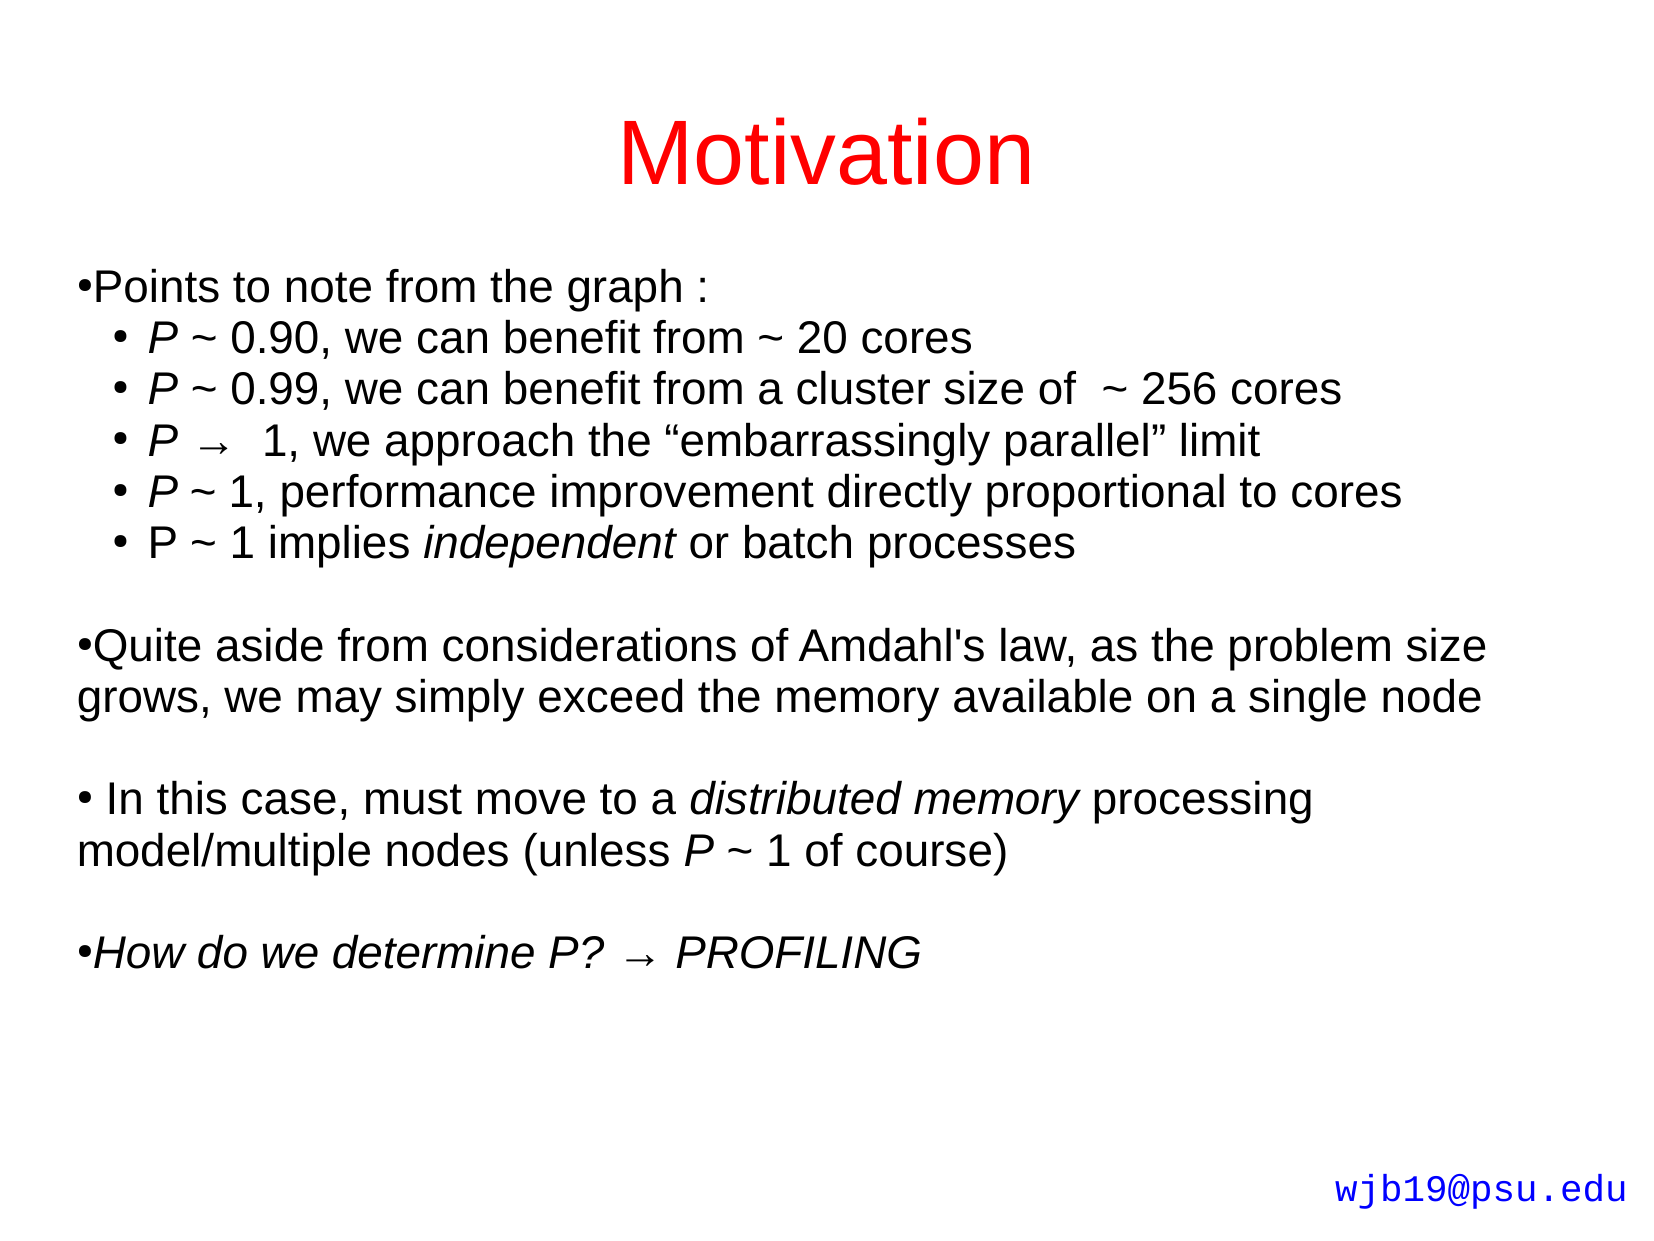

# Motivation
Points to note from the graph :
P ~ 0.90, we can benefit from ~ 20 cores
P ~ 0.99, we can benefit from a cluster size of ~ 256 cores
P → 1, we approach the “embarrassingly parallel” limit
P ~ 1, performance improvement directly proportional to cores
P ~ 1 implies independent or batch processes
Quite aside from considerations of Amdahl's law, as the problem size grows, we may simply exceed the memory available on a single node
 In this case, must move to a distributed memory processing model/multiple nodes (unless P ~ 1 of course)
How do we determine P? → PROFILING
wjb19@psu.edu